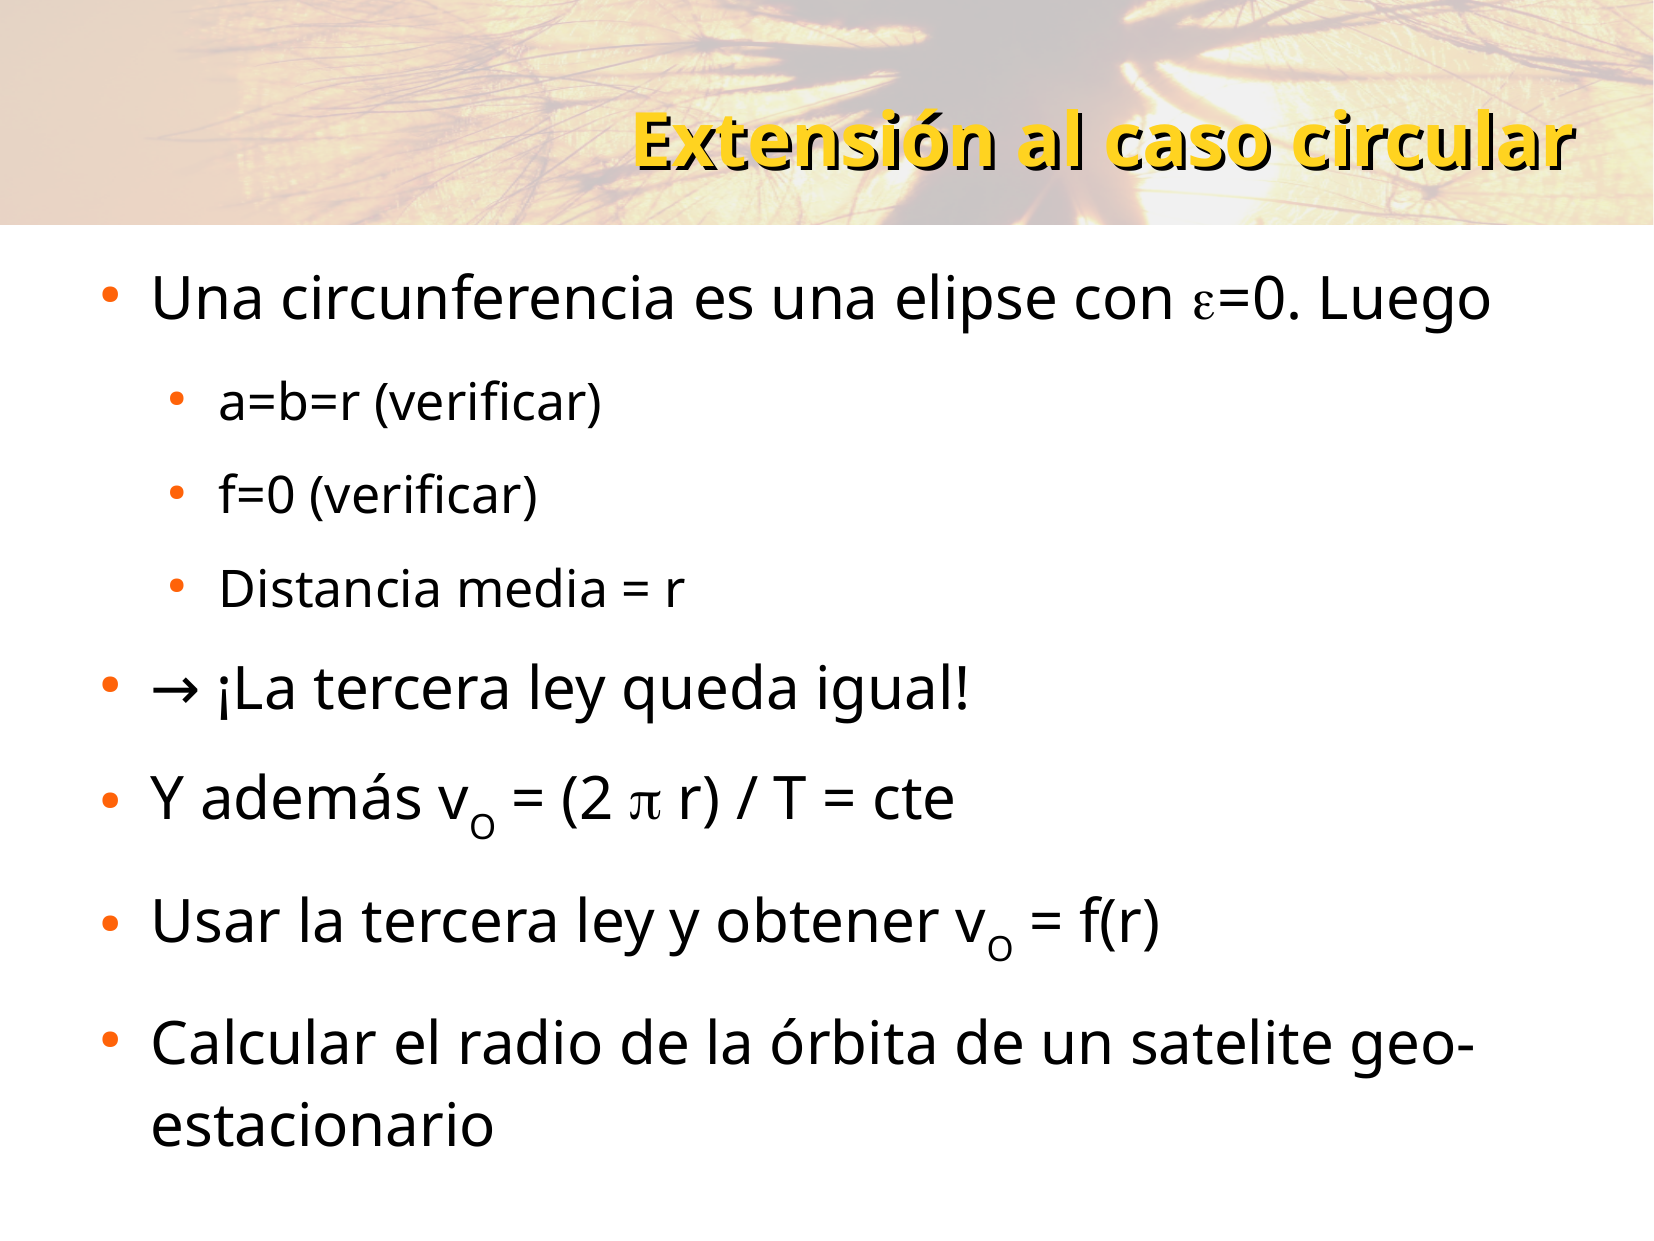

# Extensión al caso circular
Una circunferencia es una elipse con e=0. Luego
a=b=r (verificar)
f=0 (verificar)
Distancia media = r
→ ¡La tercera ley queda igual!
Y además vO = (2 p r) / T = cte
Usar la tercera ley y obtener vO = f(r)
Calcular el radio de la órbita de un satelite geo-estacionario